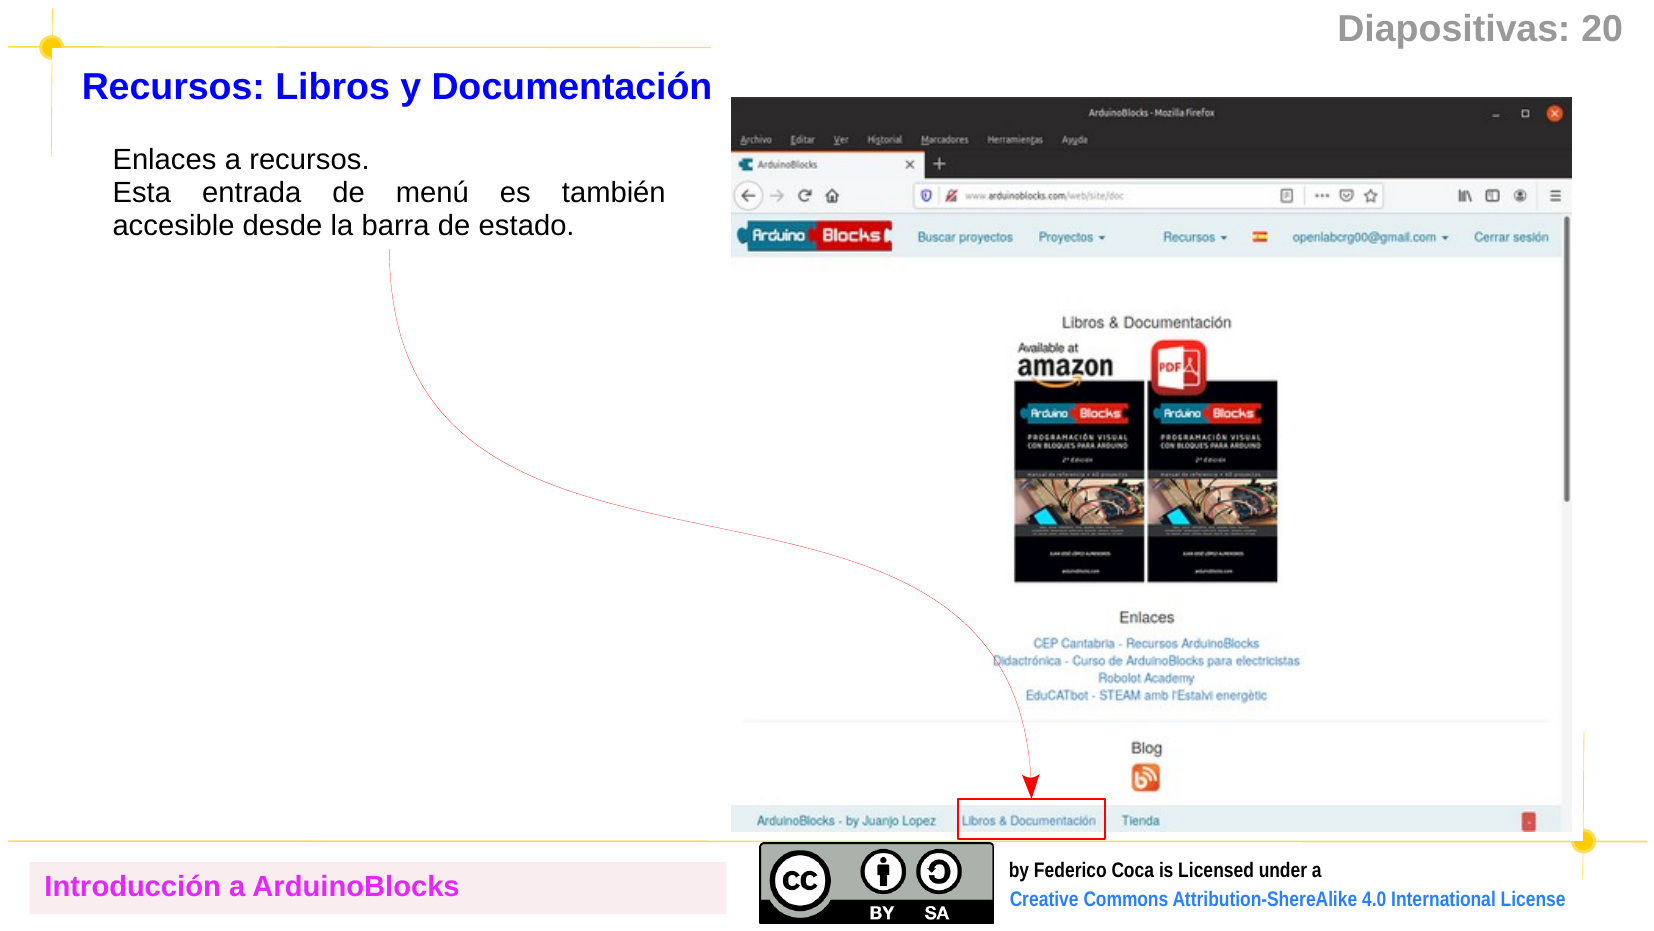

Diapositivas: 20
Recursos: Libros y Documentación
Enlaces a recursos.
Esta entrada de menú es también accesible desde la barra de estado.
Introducción a ArduinoBlocks